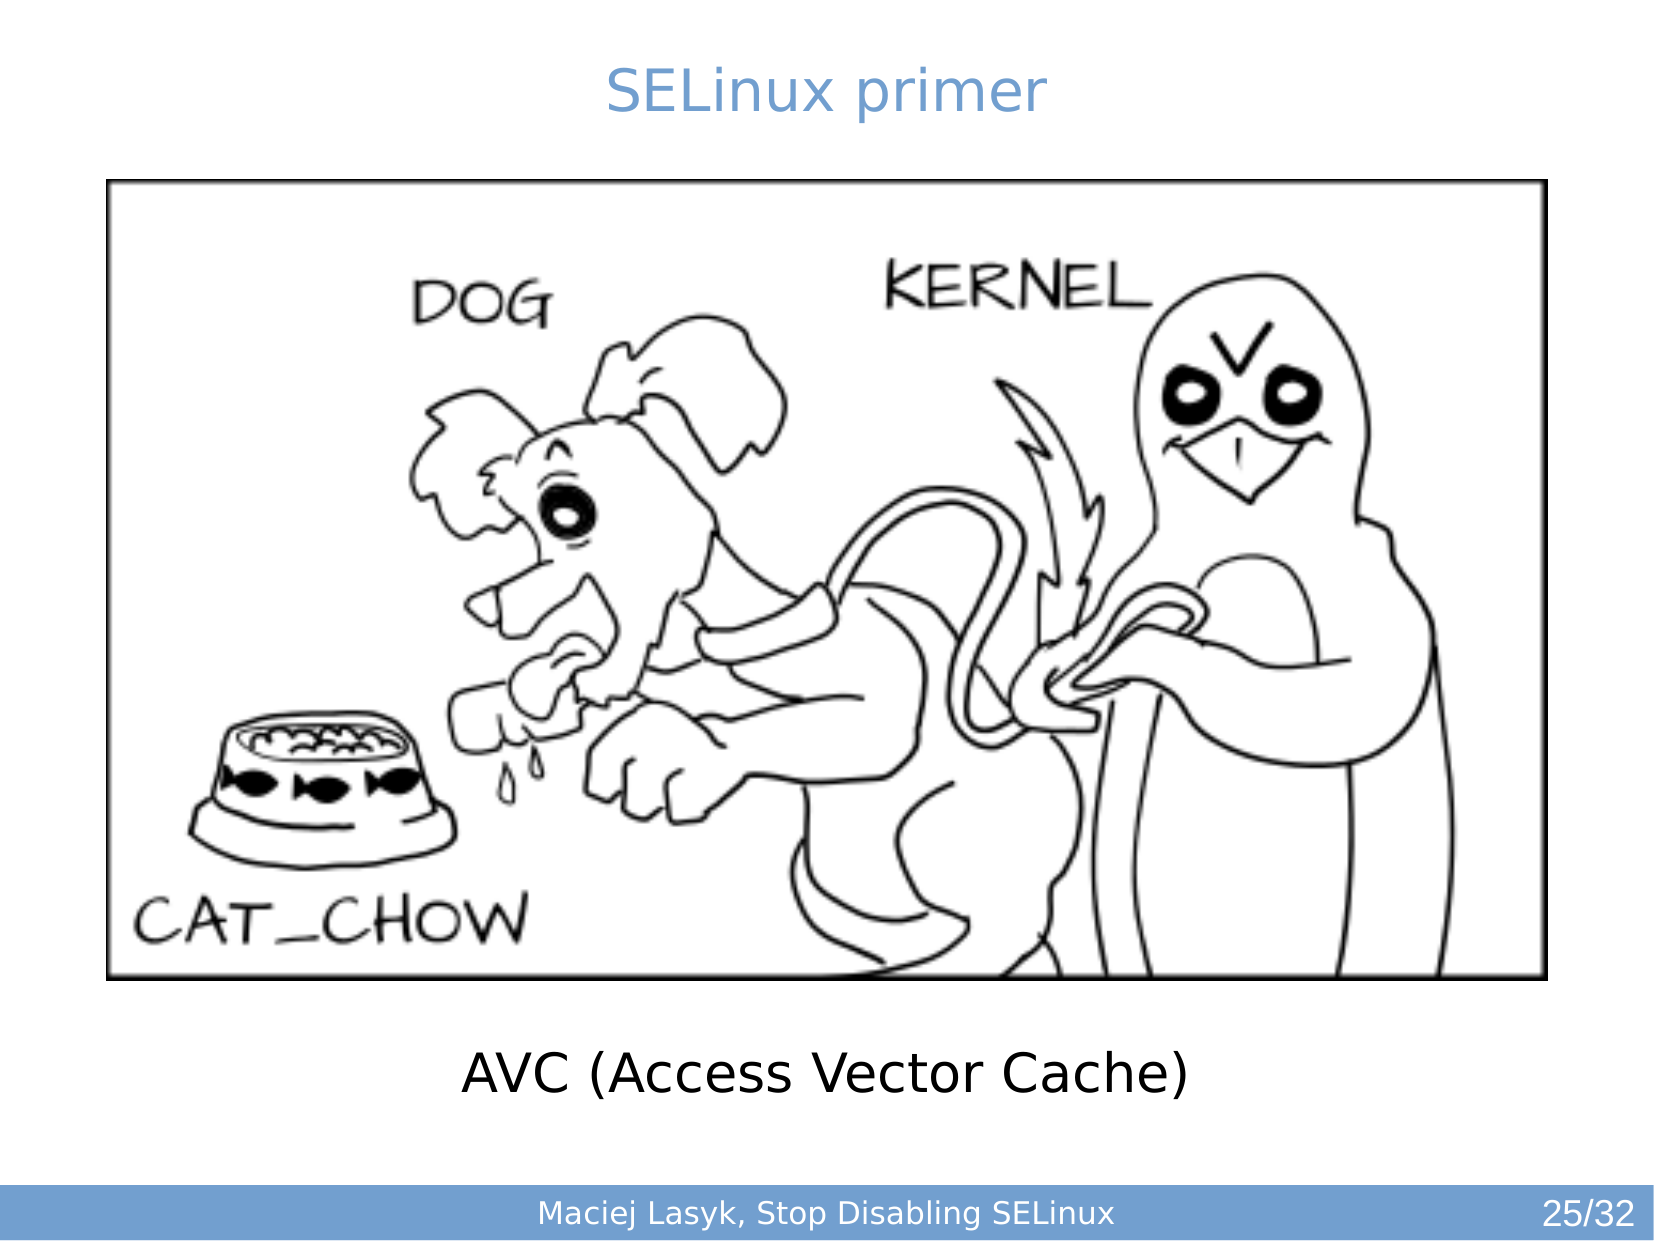

SELinux primer
AVC (Access Vector Cache)
 25/32
Maciej Lasyk, High Availability Explained
Maciej Lasyk, Stop Disabling SELinux